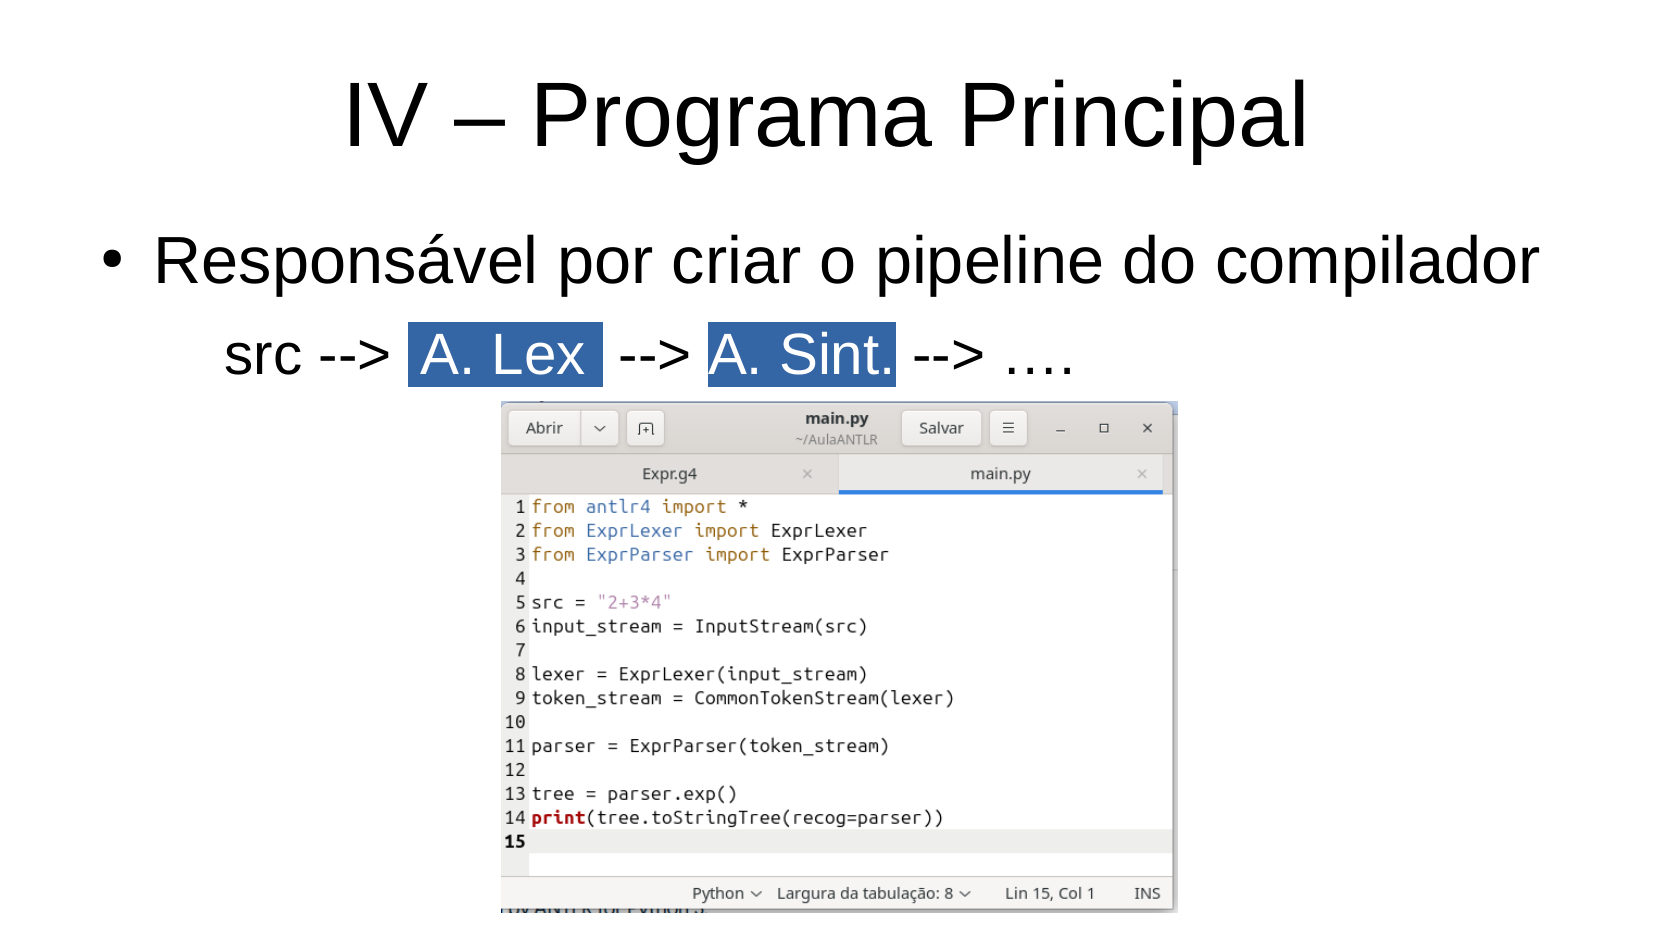

# IV – Programa Principal
Responsável por criar o pipeline do compilador
src --> A. Lex --> A. Sint. --> ….